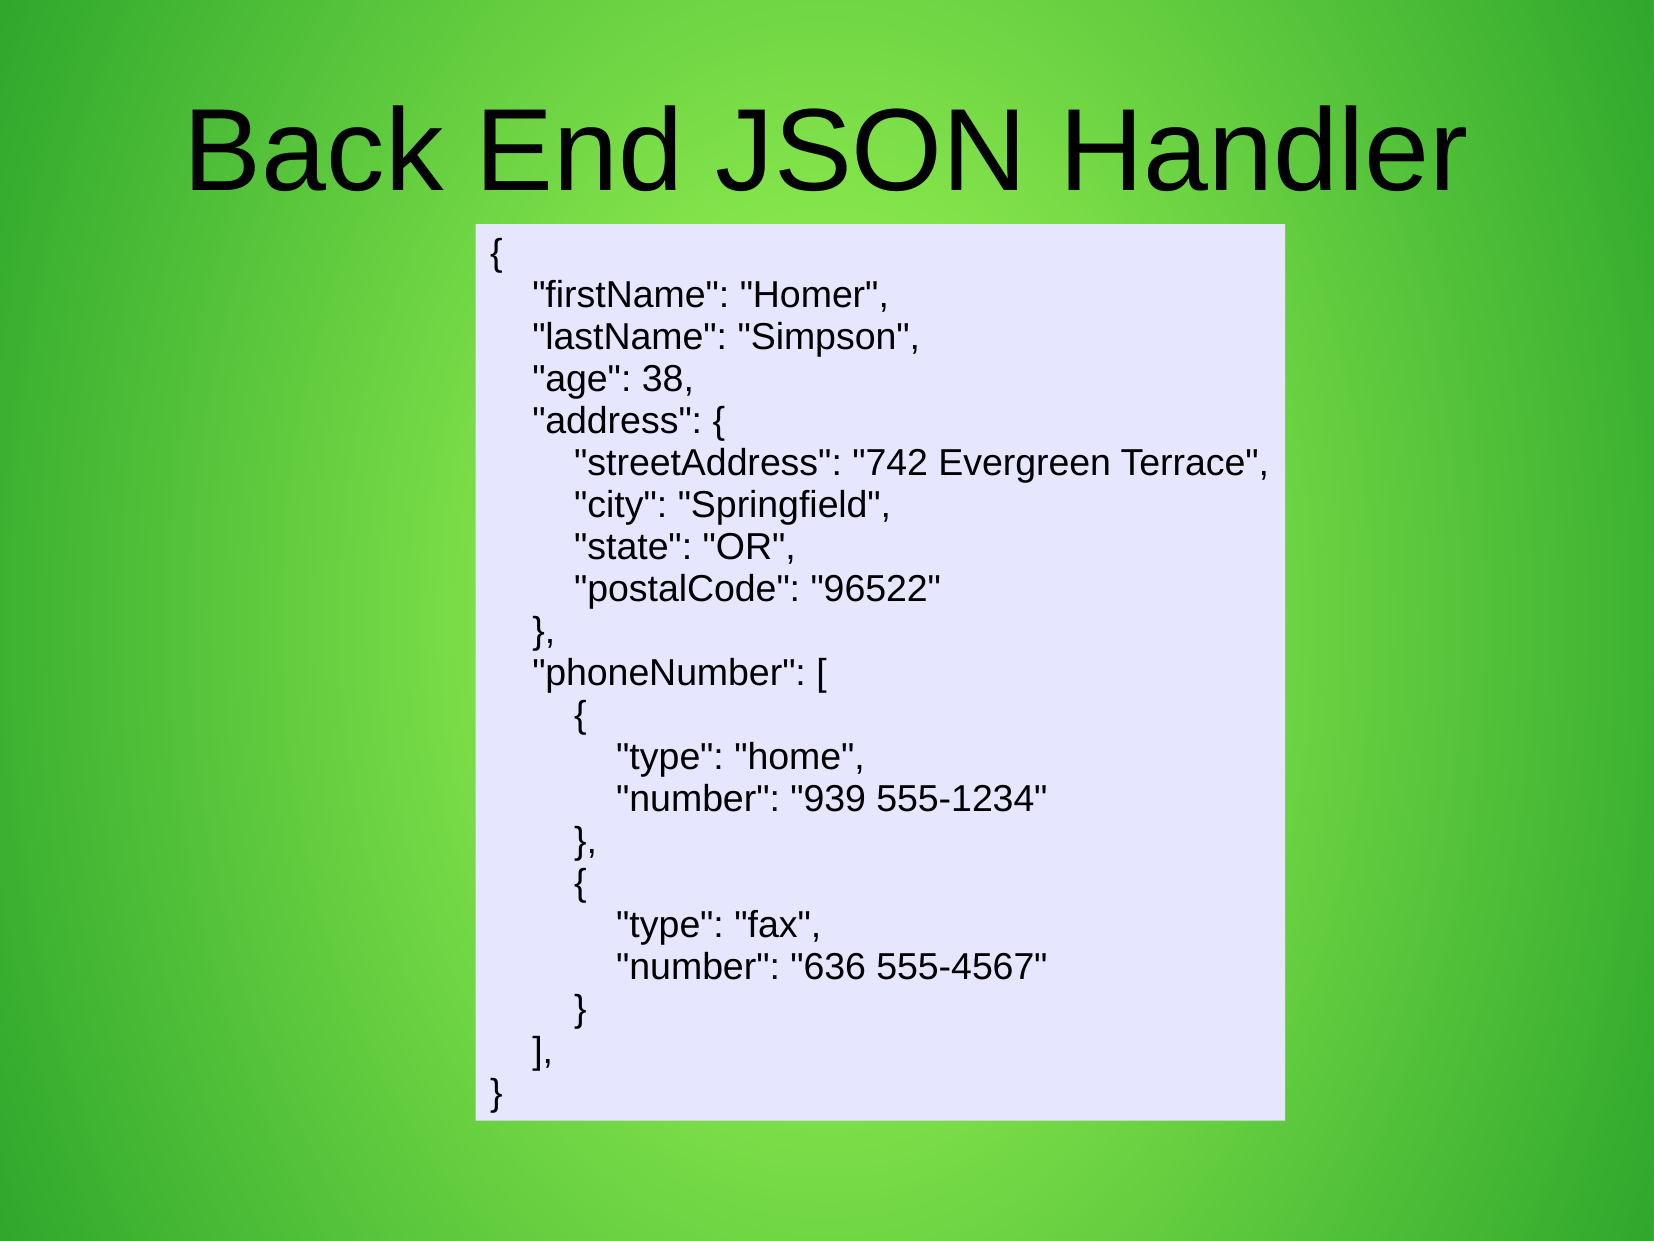

# Back End JSON Handler
{
 "firstName": "Homer",
 "lastName": "Simpson",
 "age": 38,
 "address": {
 "streetAddress": "742 Evergreen Terrace",
 "city": "Springfield",
 "state": "OR",
 "postalCode": "96522"
 },
 "phoneNumber": [
 {
 "type": "home",
 "number": "939 555-1234"
 },
 {
 "type": "fax",
 "number": "636 555-4567"
 }
 ],
}